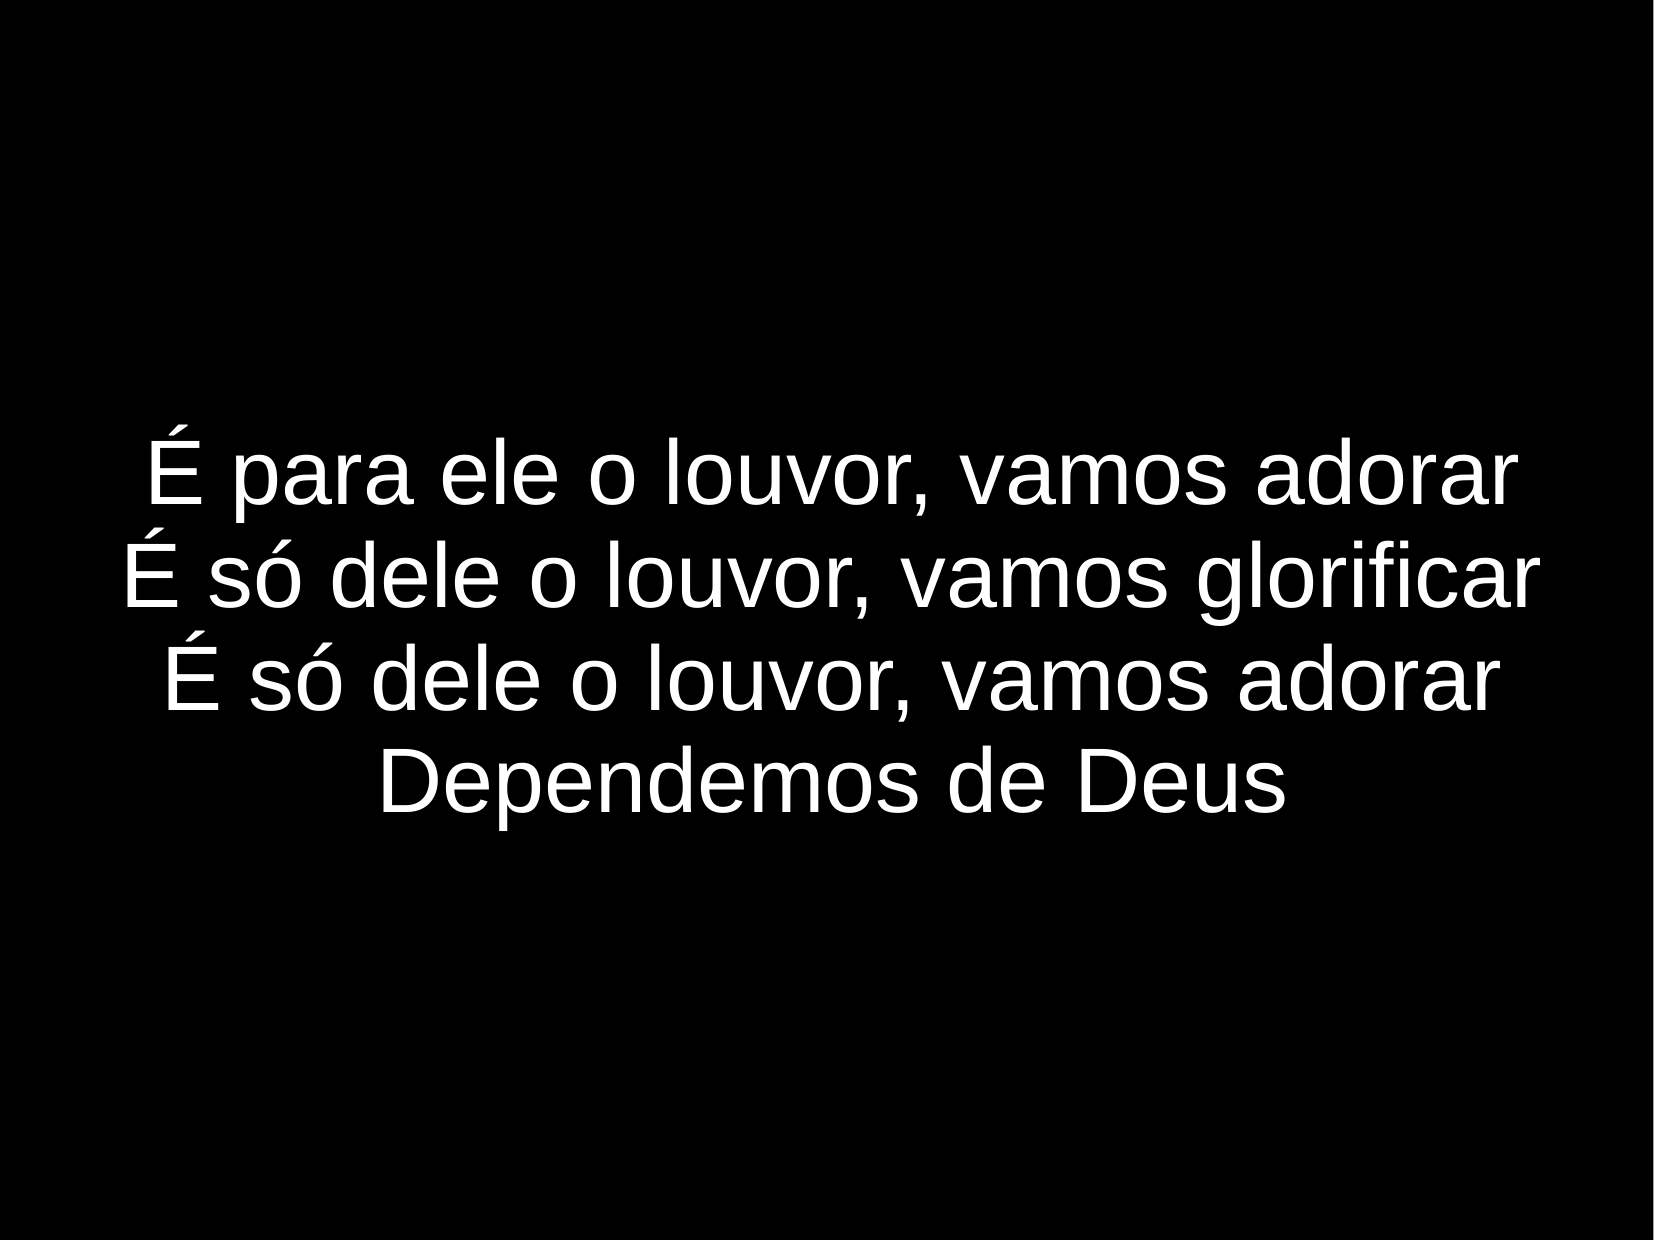

# É para ele o louvor, vamos adorar
É só dele o louvor, vamos glorificar
É só dele o louvor, vamos adorar
Dependemos de Deus